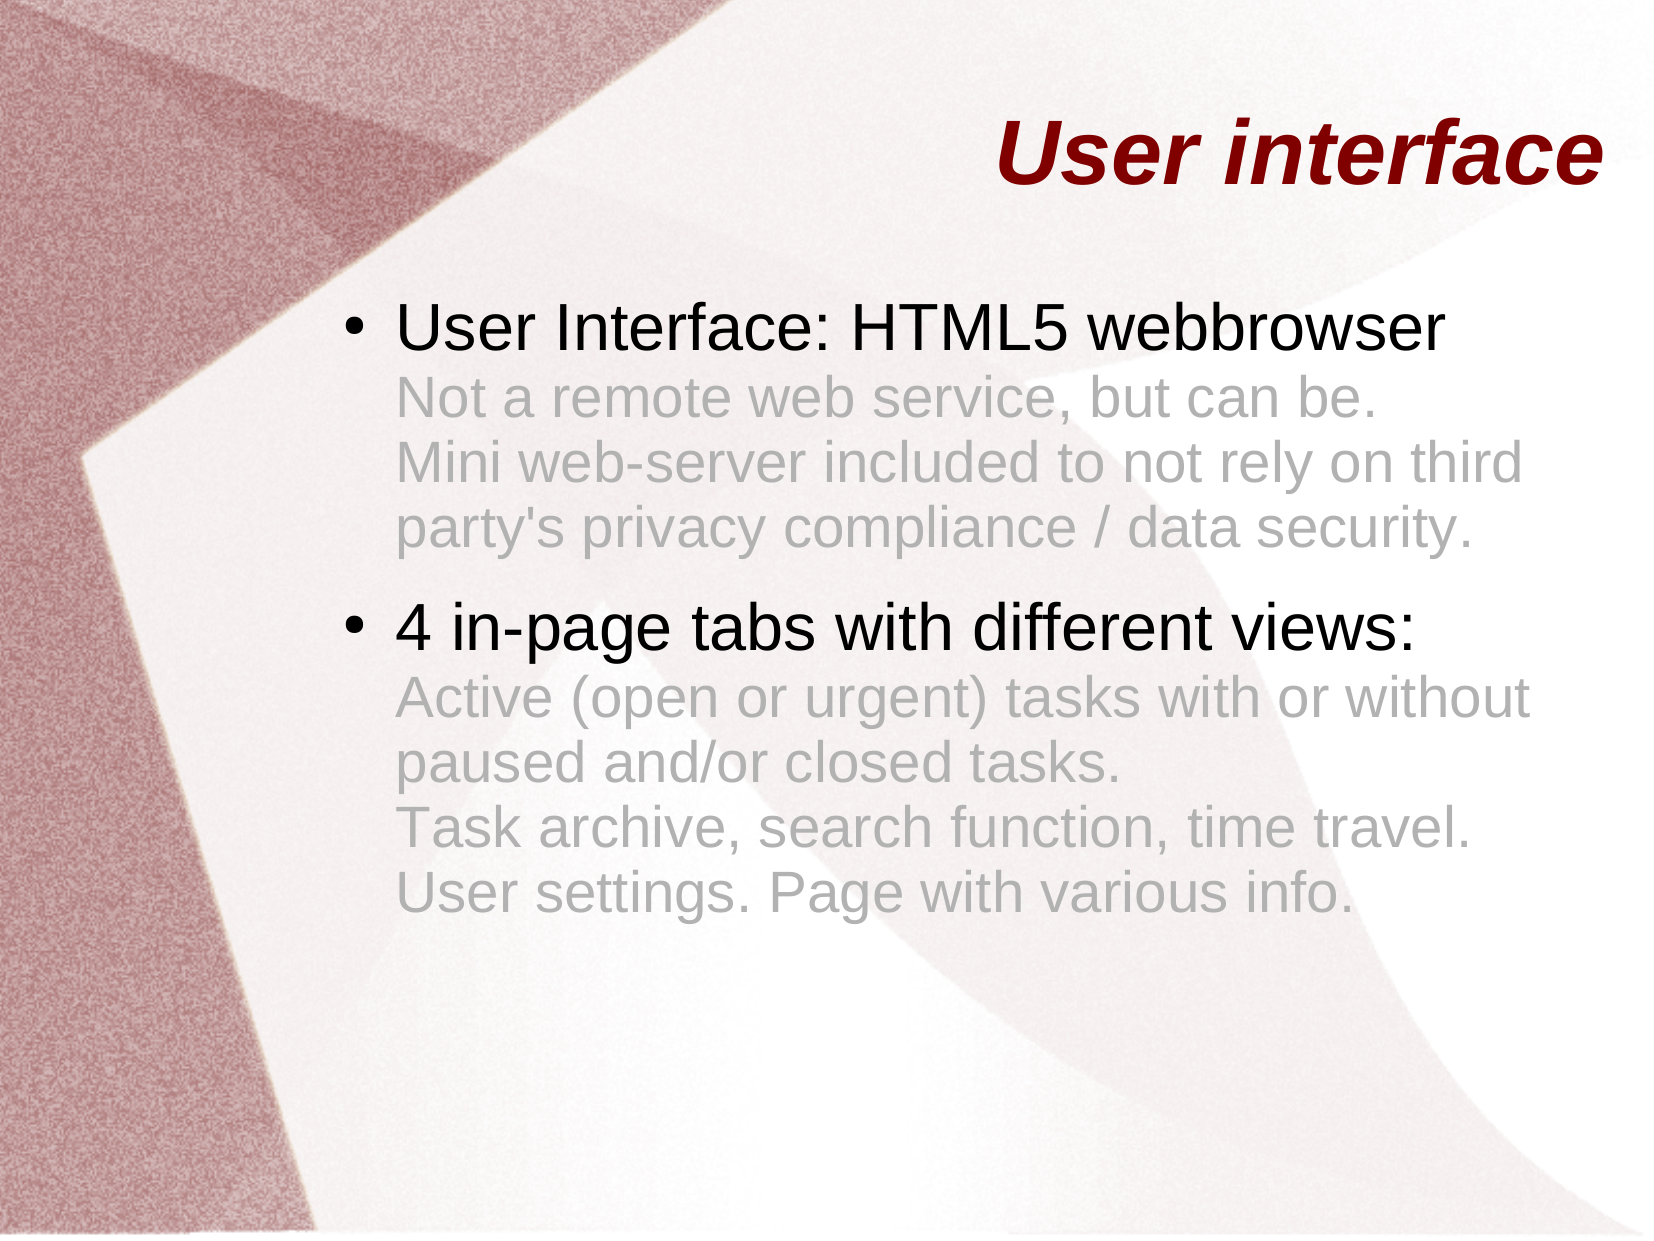

# User interface
User Interface: HTML5 webbrowser
Not a remote web service, but can be.
Mini web-server included to not rely on third party's privacy compliance / data security.
4 in-page tabs with different views:
Active (open or urgent) tasks with or without
paused and/or closed tasks.
Task archive, search function, time travel.
User settings. Page with various info.